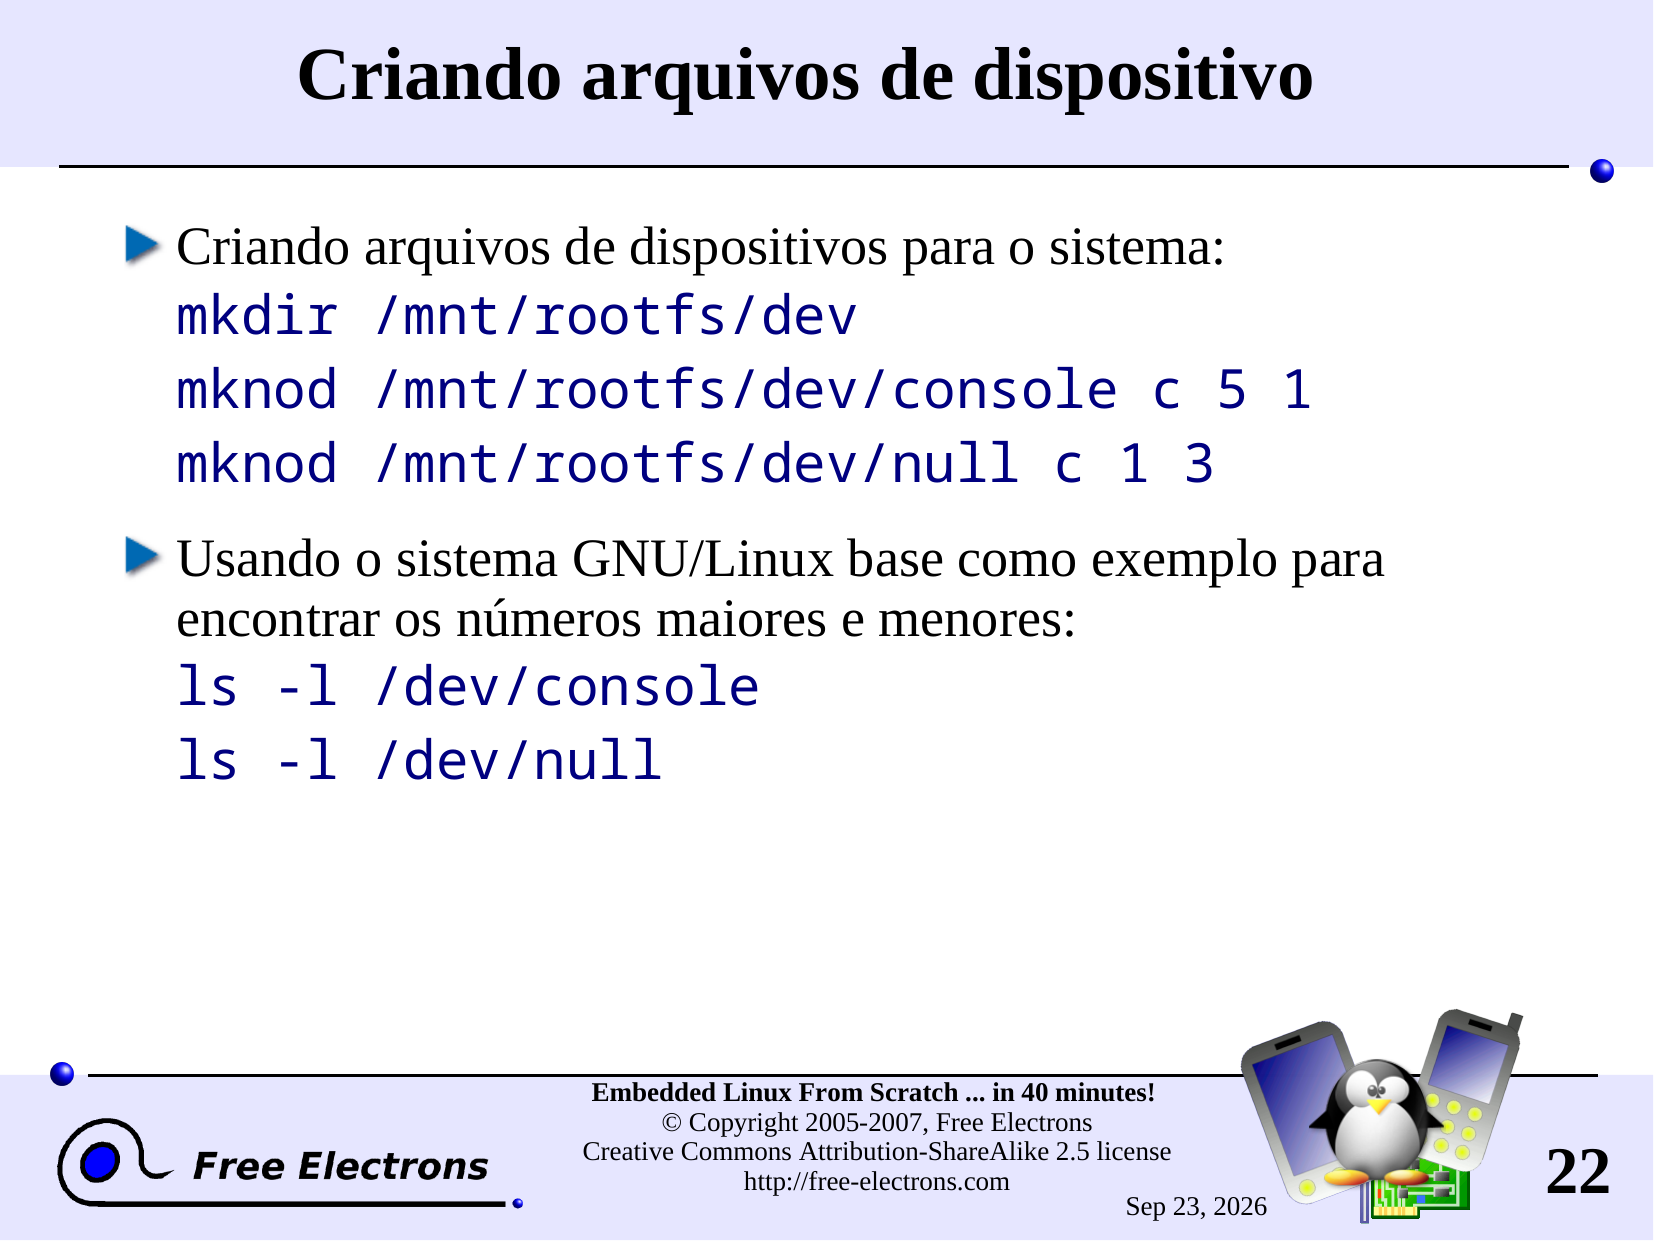

# Criando arquivos de dispositivo
Criando arquivos de dispositivos para o sistema:
mkdir /mnt/rootfs/dev
mknod /mnt/rootfs/dev/console c 5 1
mknod /mnt/rootfs/dev/null c 1 3
Usando o sistema GNU/Linux base como exemplo para encontrar os números maiores e menores:
ls -l /dev/console
ls -l /dev/null